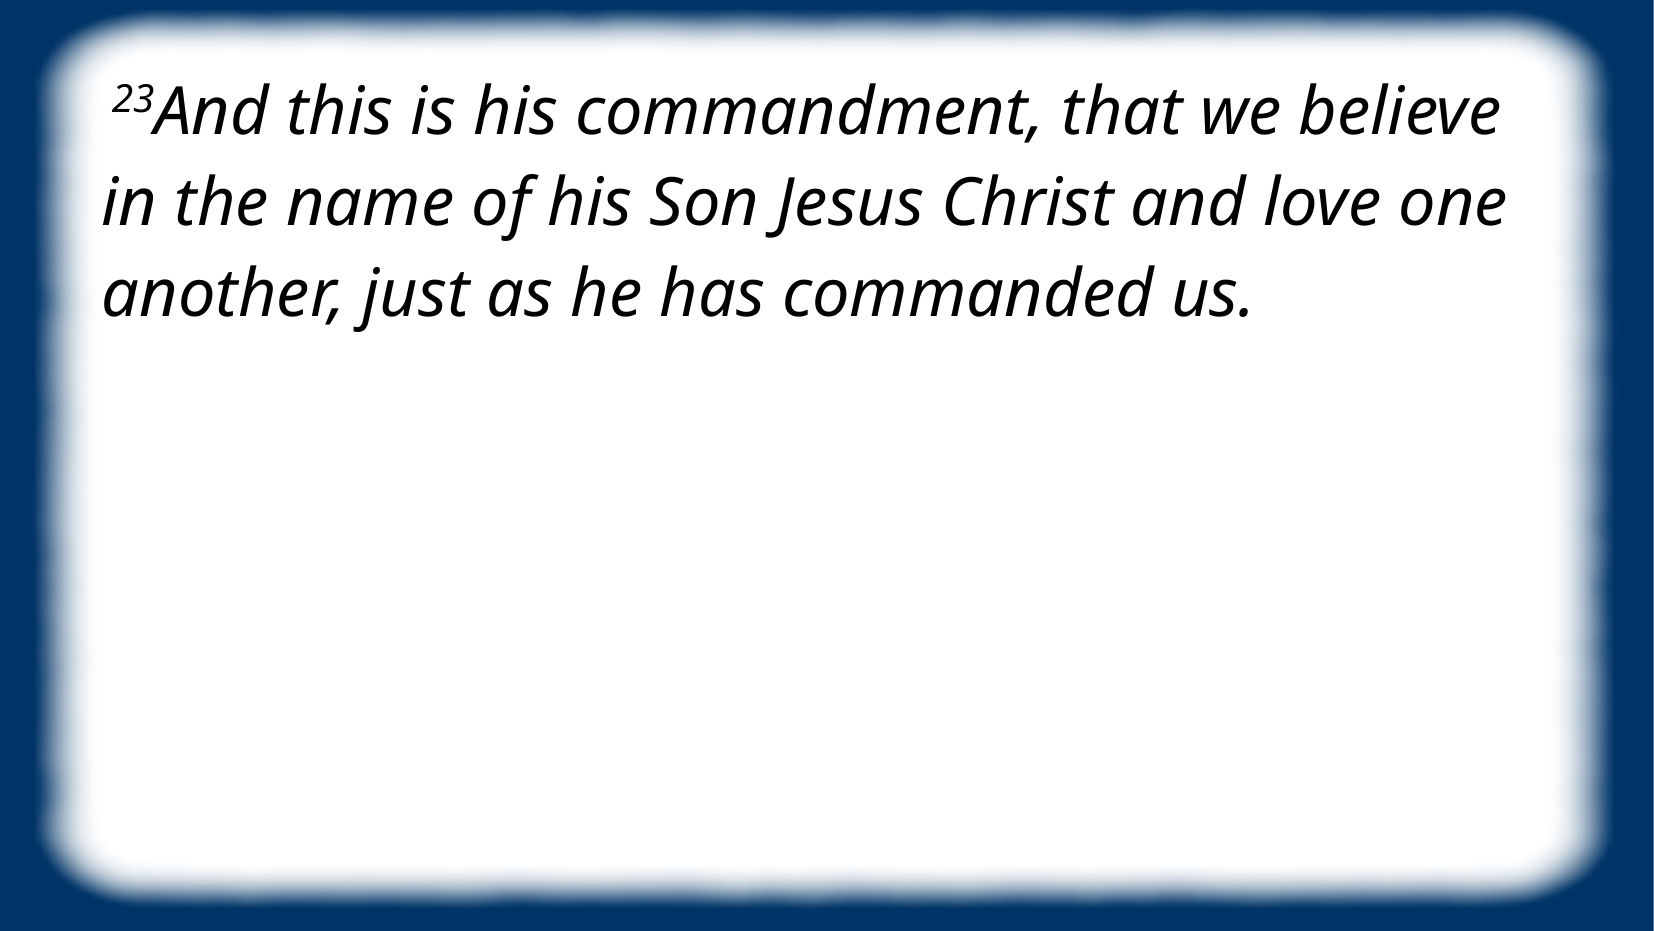

23And this is his commandment, that we believe in the name of his Son Jesus Christ and love one another, just as he has commanded us.